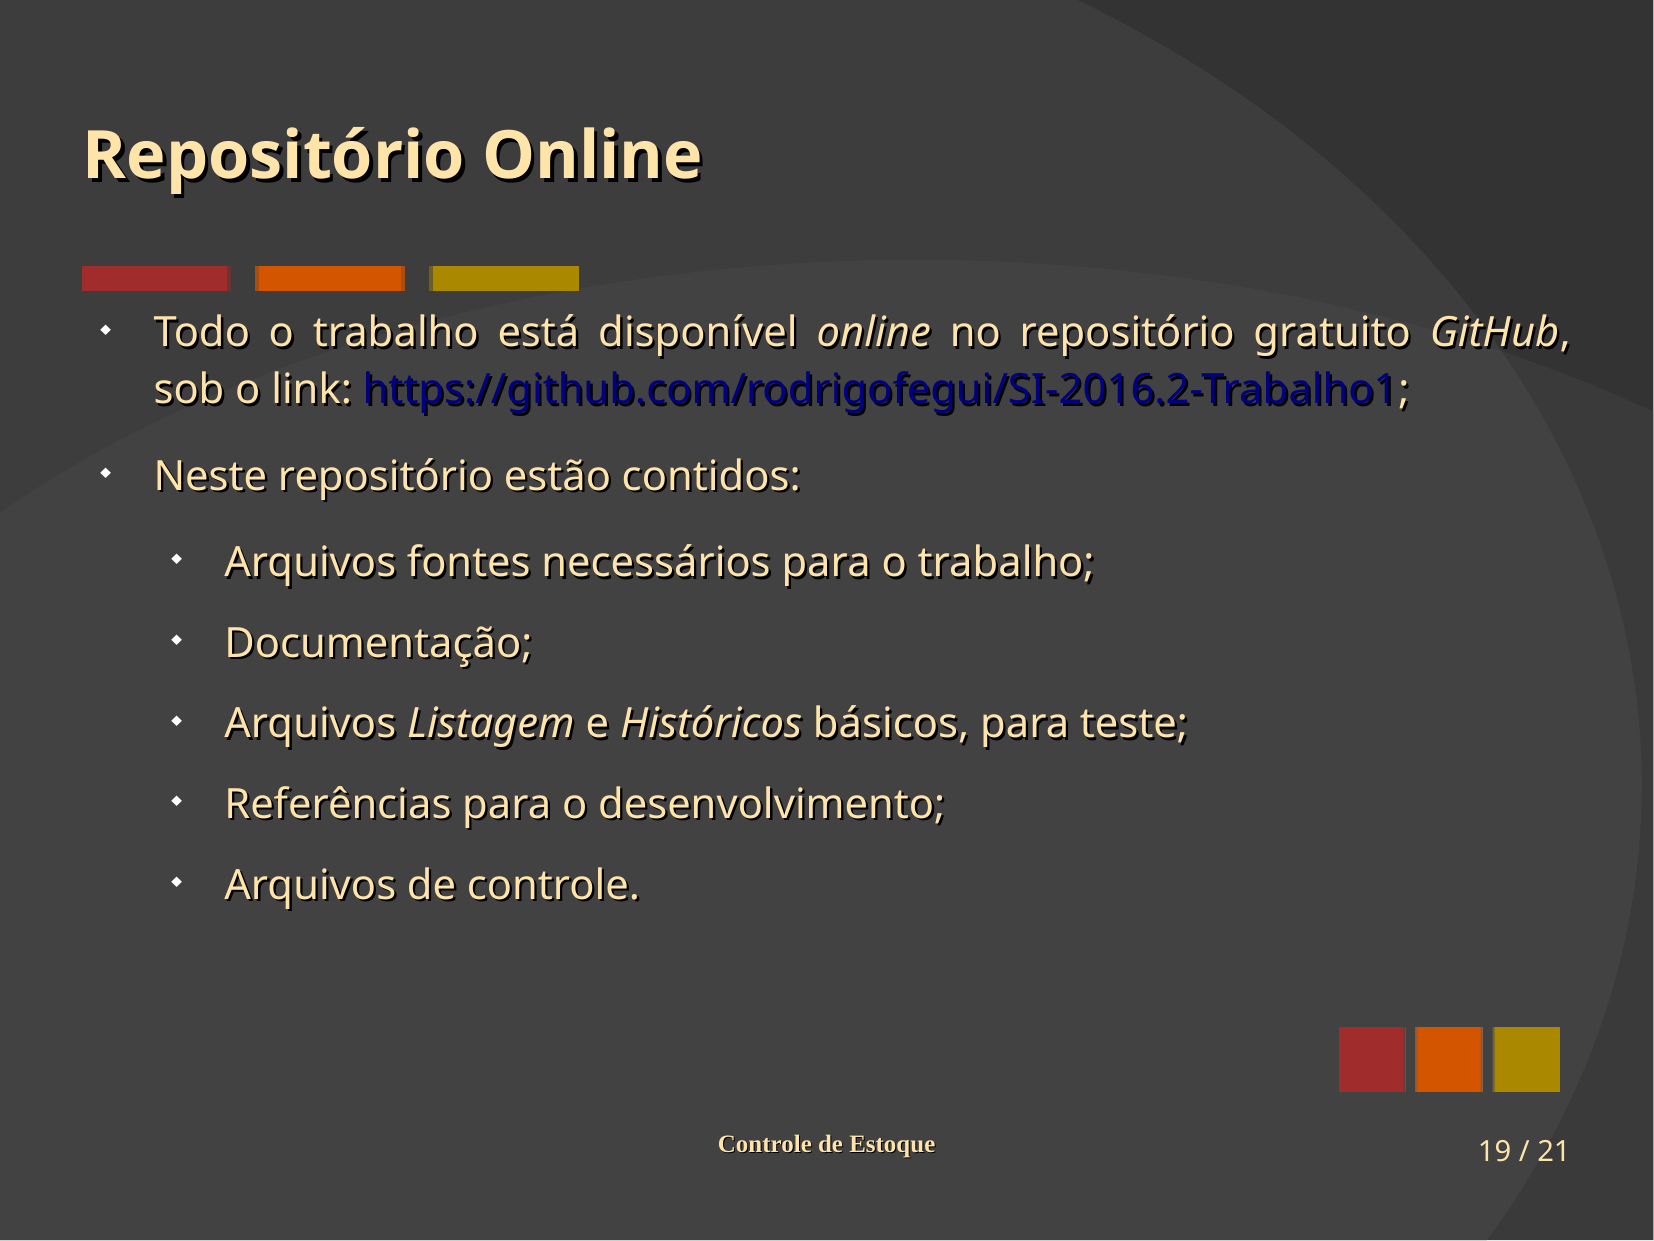

# Repositório Online
Todo o trabalho está disponível online no repositório gratuito GitHub, sob o link: https://github.com/rodrigofegui/SI-2016.2-Trabalho1;
Neste repositório estão contidos:
Arquivos fontes necessários para o trabalho;
Documentação;
Arquivos Listagem e Históricos básicos, para teste;
Referências para o desenvolvimento;
Arquivos de controle.
19